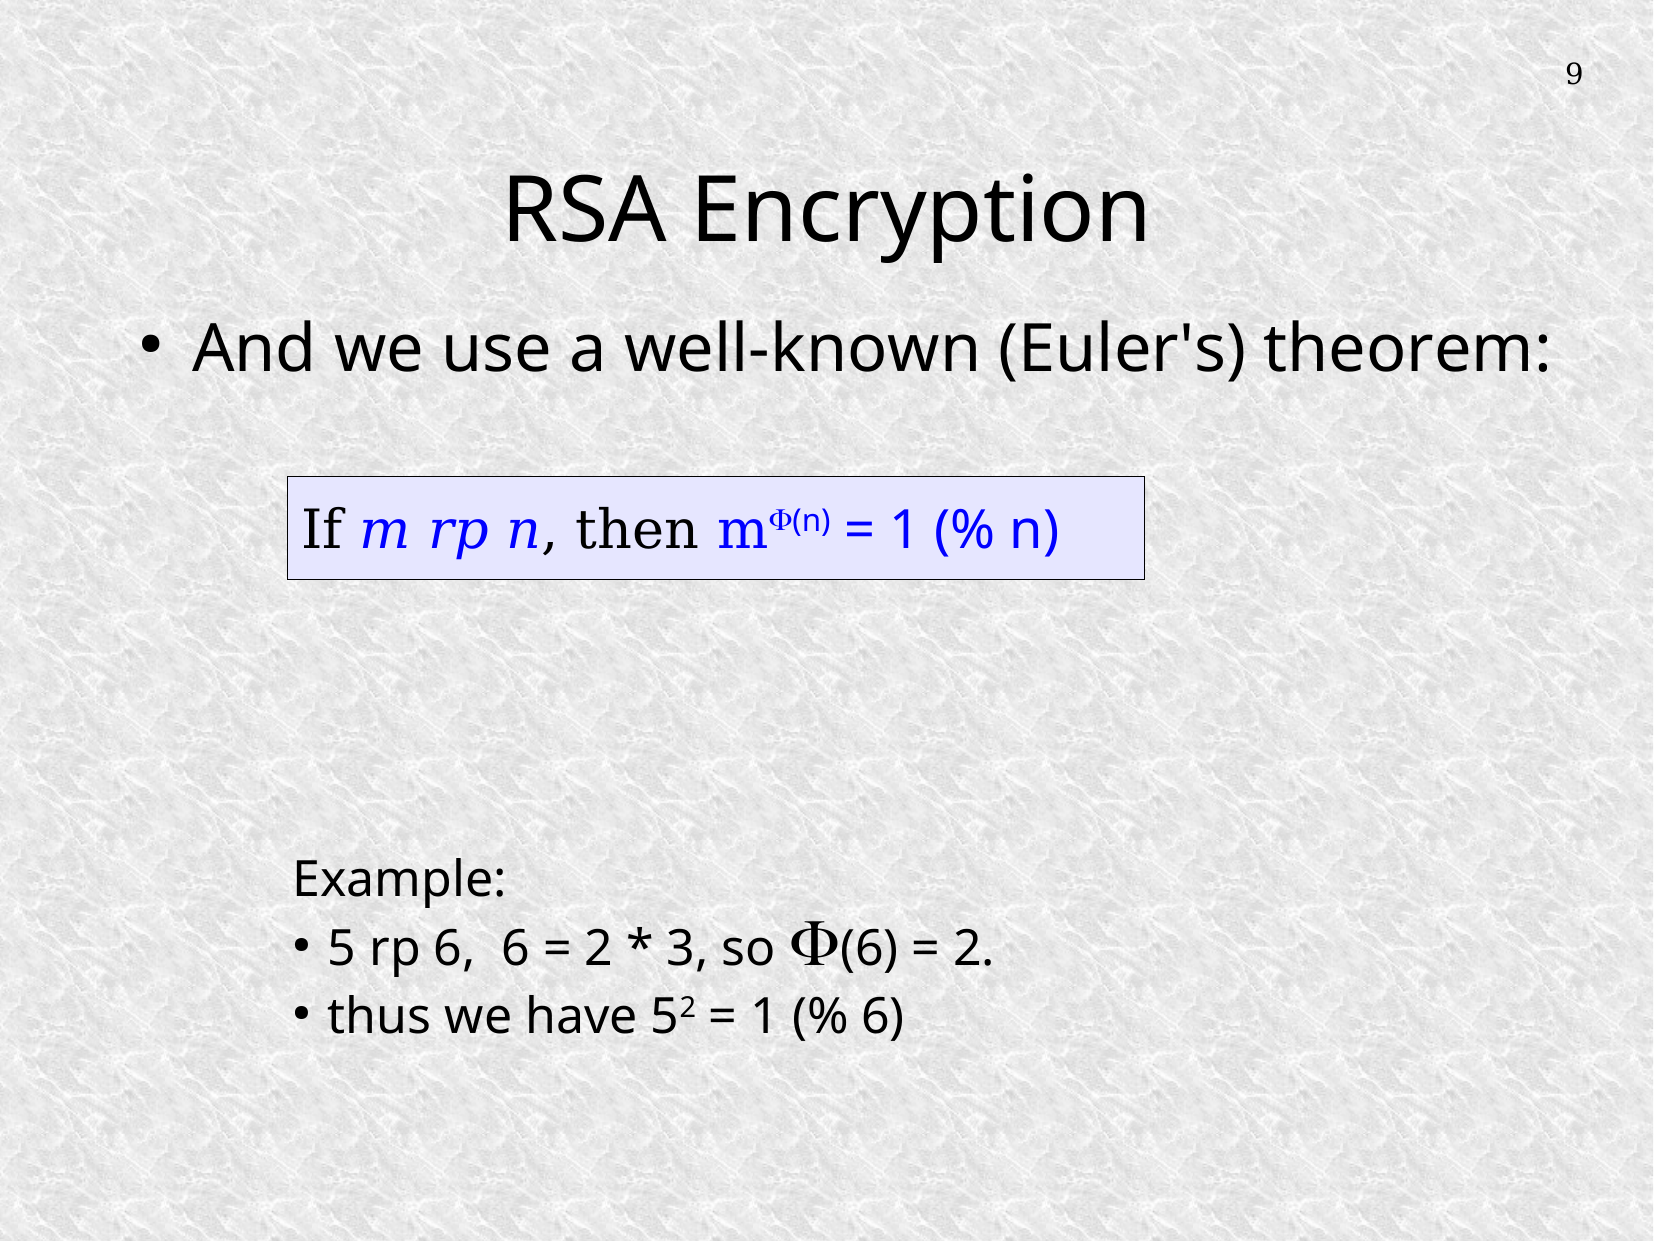

9
# RSA Encryption
And we use a well-known (Euler's) theorem:
If m rp n, then mF(n) = 1 (% n)
Example:
5 rp 6, 6 = 2 * 3, so F(6) = 2.
thus we have 52 = 1 (% 6)